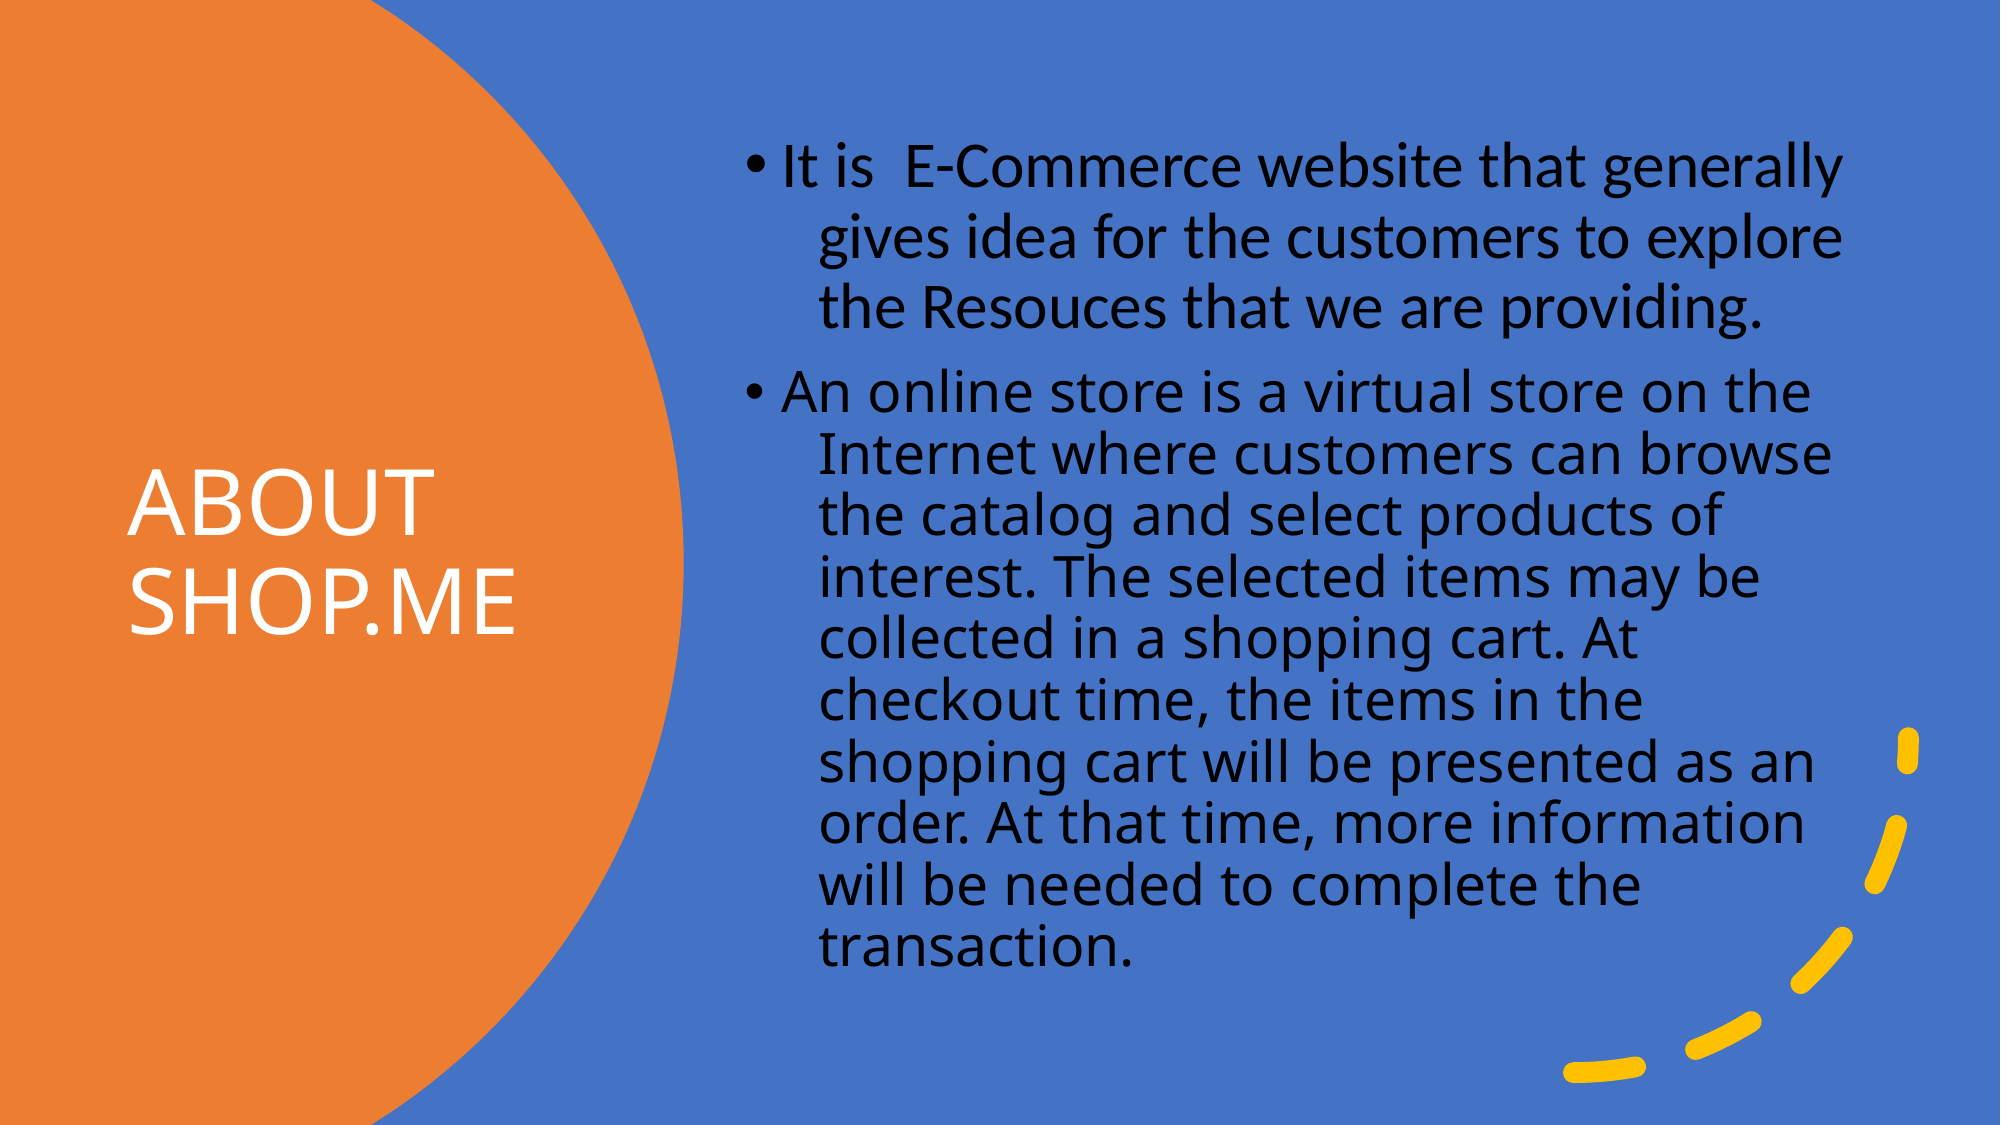

It is  E-Commerce website that generally gives idea for the customers to explore the Resouces that we are providing.
An online store is a virtual store on the Internet where customers can browse the catalog and select products of interest. The selected items may be collected in a shopping cart. At checkout time, the items in the shopping cart will be presented as an order. At that time, more information will be needed to complete the transaction.
# ABOUT SHOP.ME